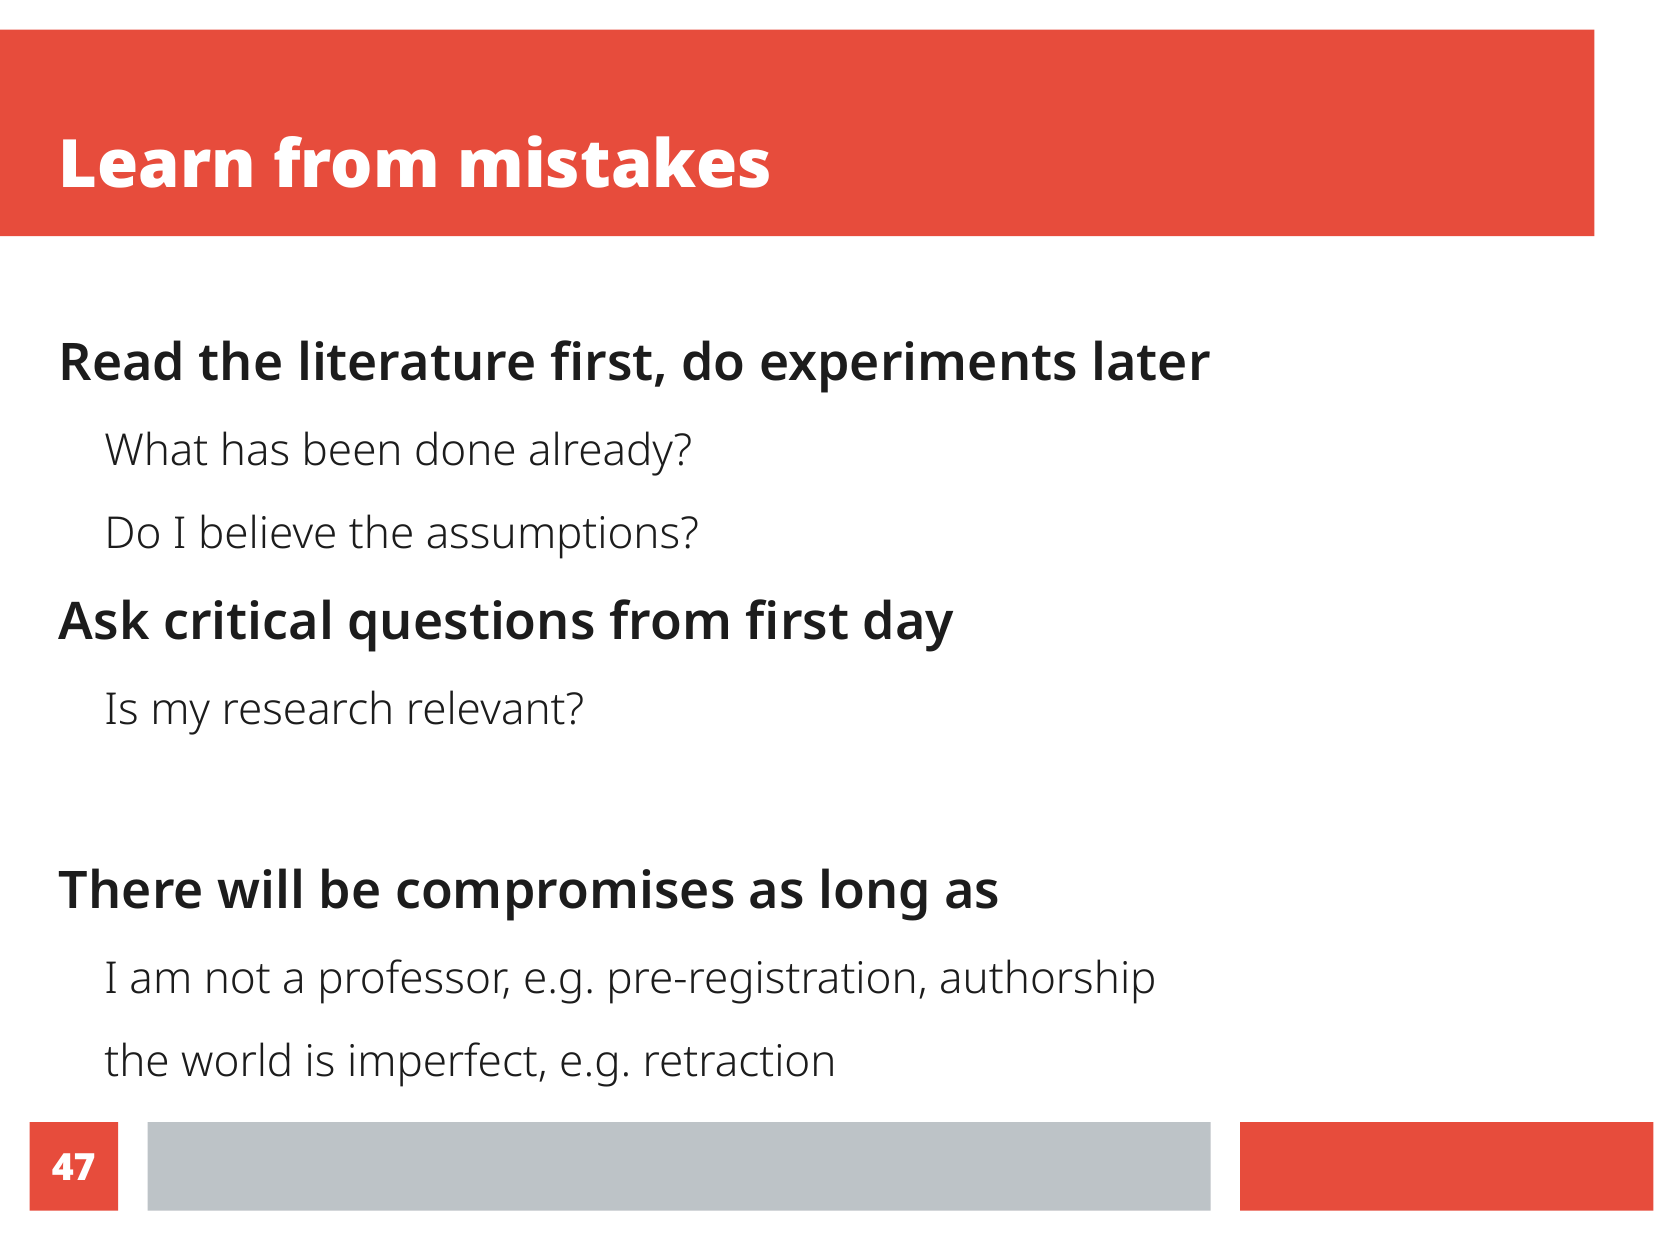

# Learn from mistakes
Read the literature first, do experiments later
What has been done already?
Do I believe the assumptions?
Ask critical questions from first day
Is my research relevant?
There will be compromises as long as
I am not a professor, e.g. pre-registration, authorship
the world is imperfect, e.g. retraction
47